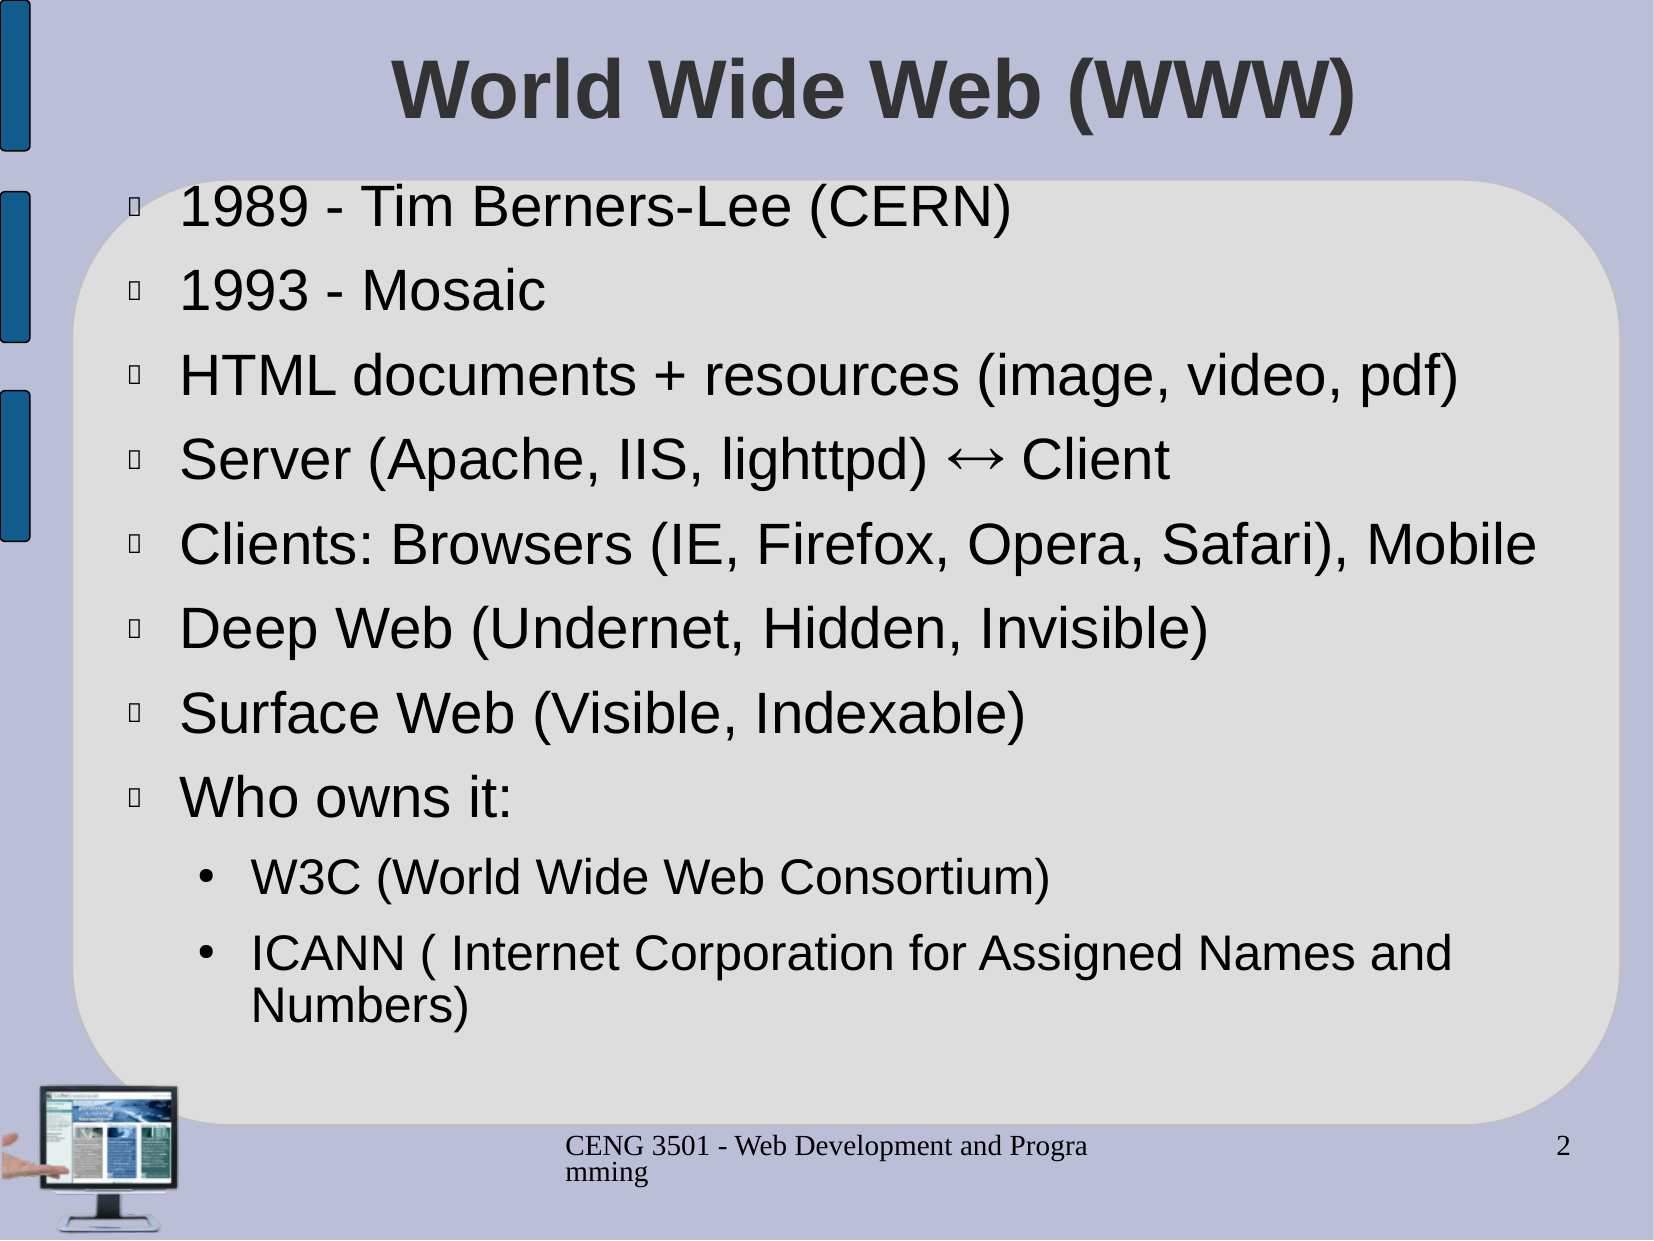

# World Wide Web (WWW)
1989 - Tim Berners-Lee (CERN)
1993 - Mosaic
HTML documents + resources (image, video, pdf)
Server (Apache, IIS, lighttpd)  Client
Clients: Browsers (IE, Firefox, Opera, Safari), Mobile
Deep Web (Undernet, Hidden, Invisible)
Surface Web (Visible, Indexable)
Who owns it:
W3C (World Wide Web Consortium)
ICANN ( Internet Corporation for Assigned Names and Numbers)
CENG 3501 - Web Development and Programming
2